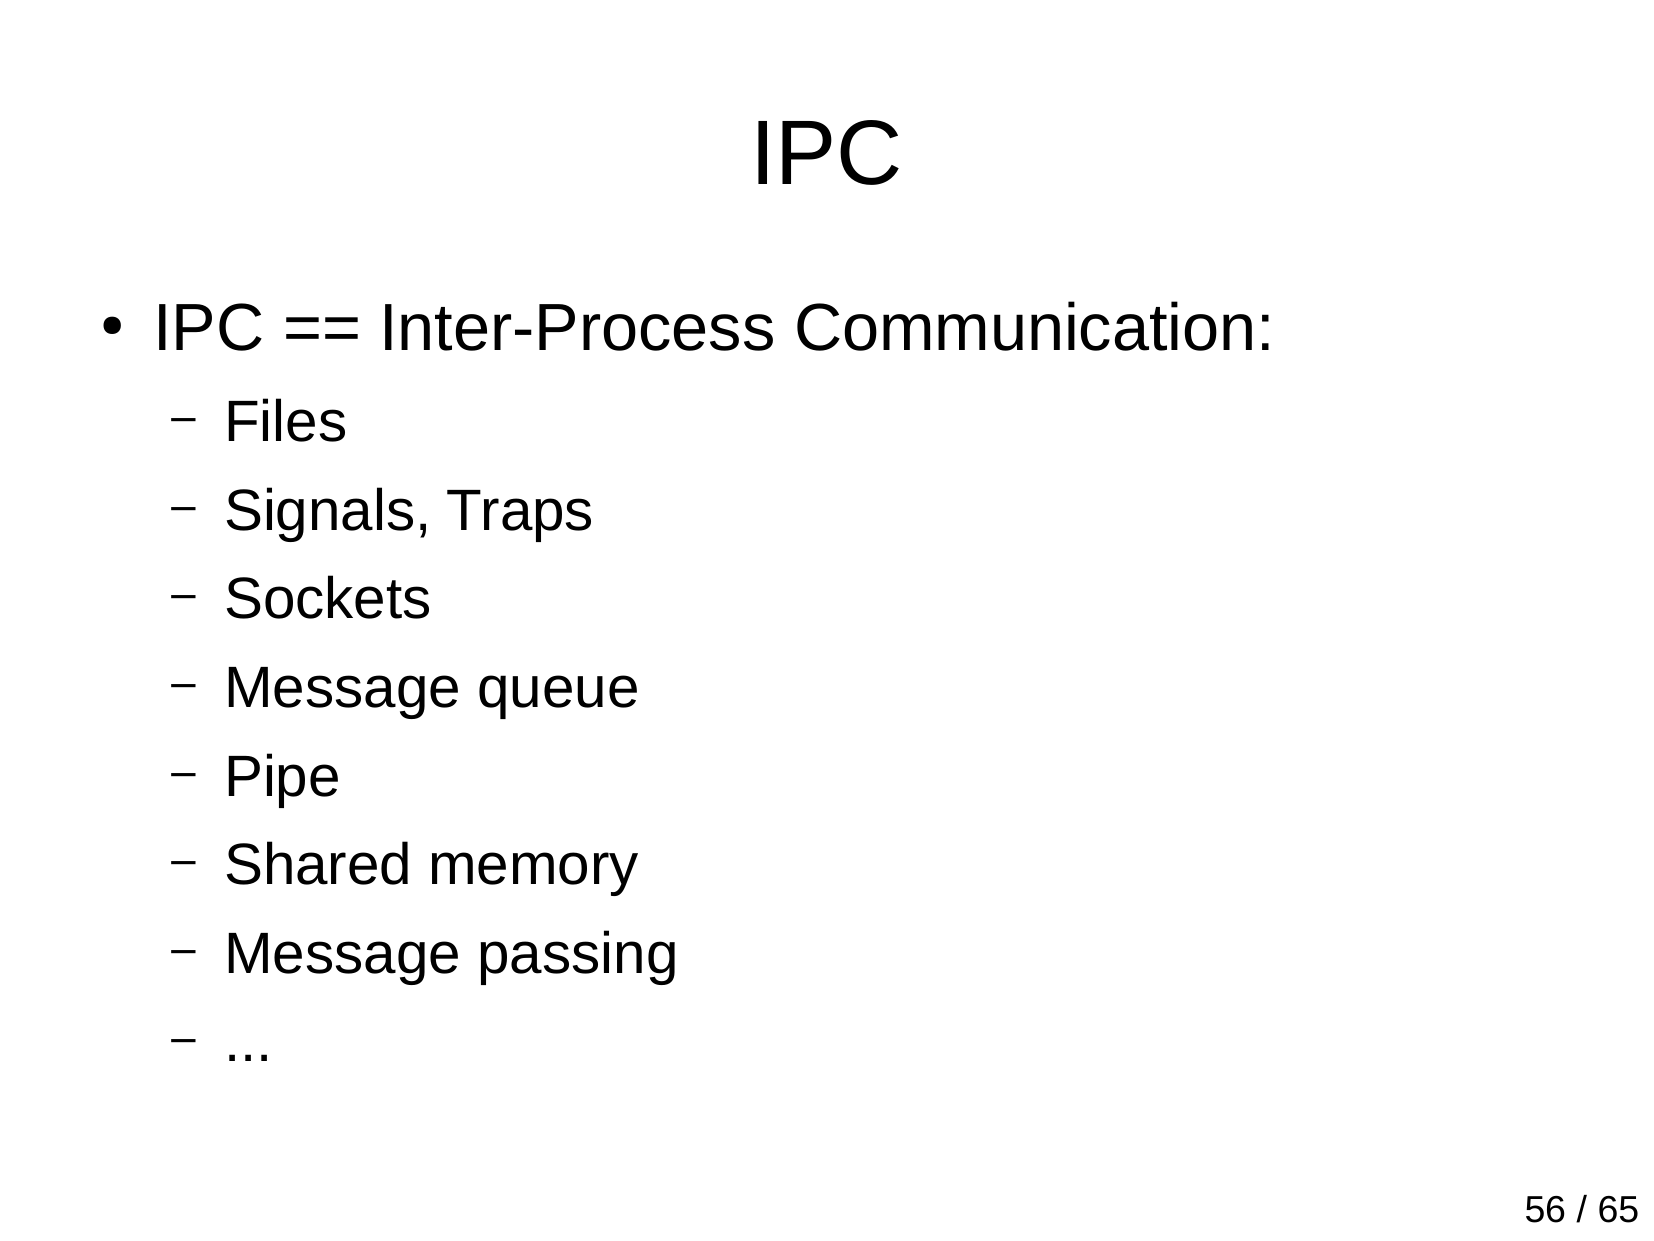

# IPC
IPC == Inter-Process Communication:
Files
Signals, Traps
Sockets
Message queue
Pipe
Shared memory
Message passing
...